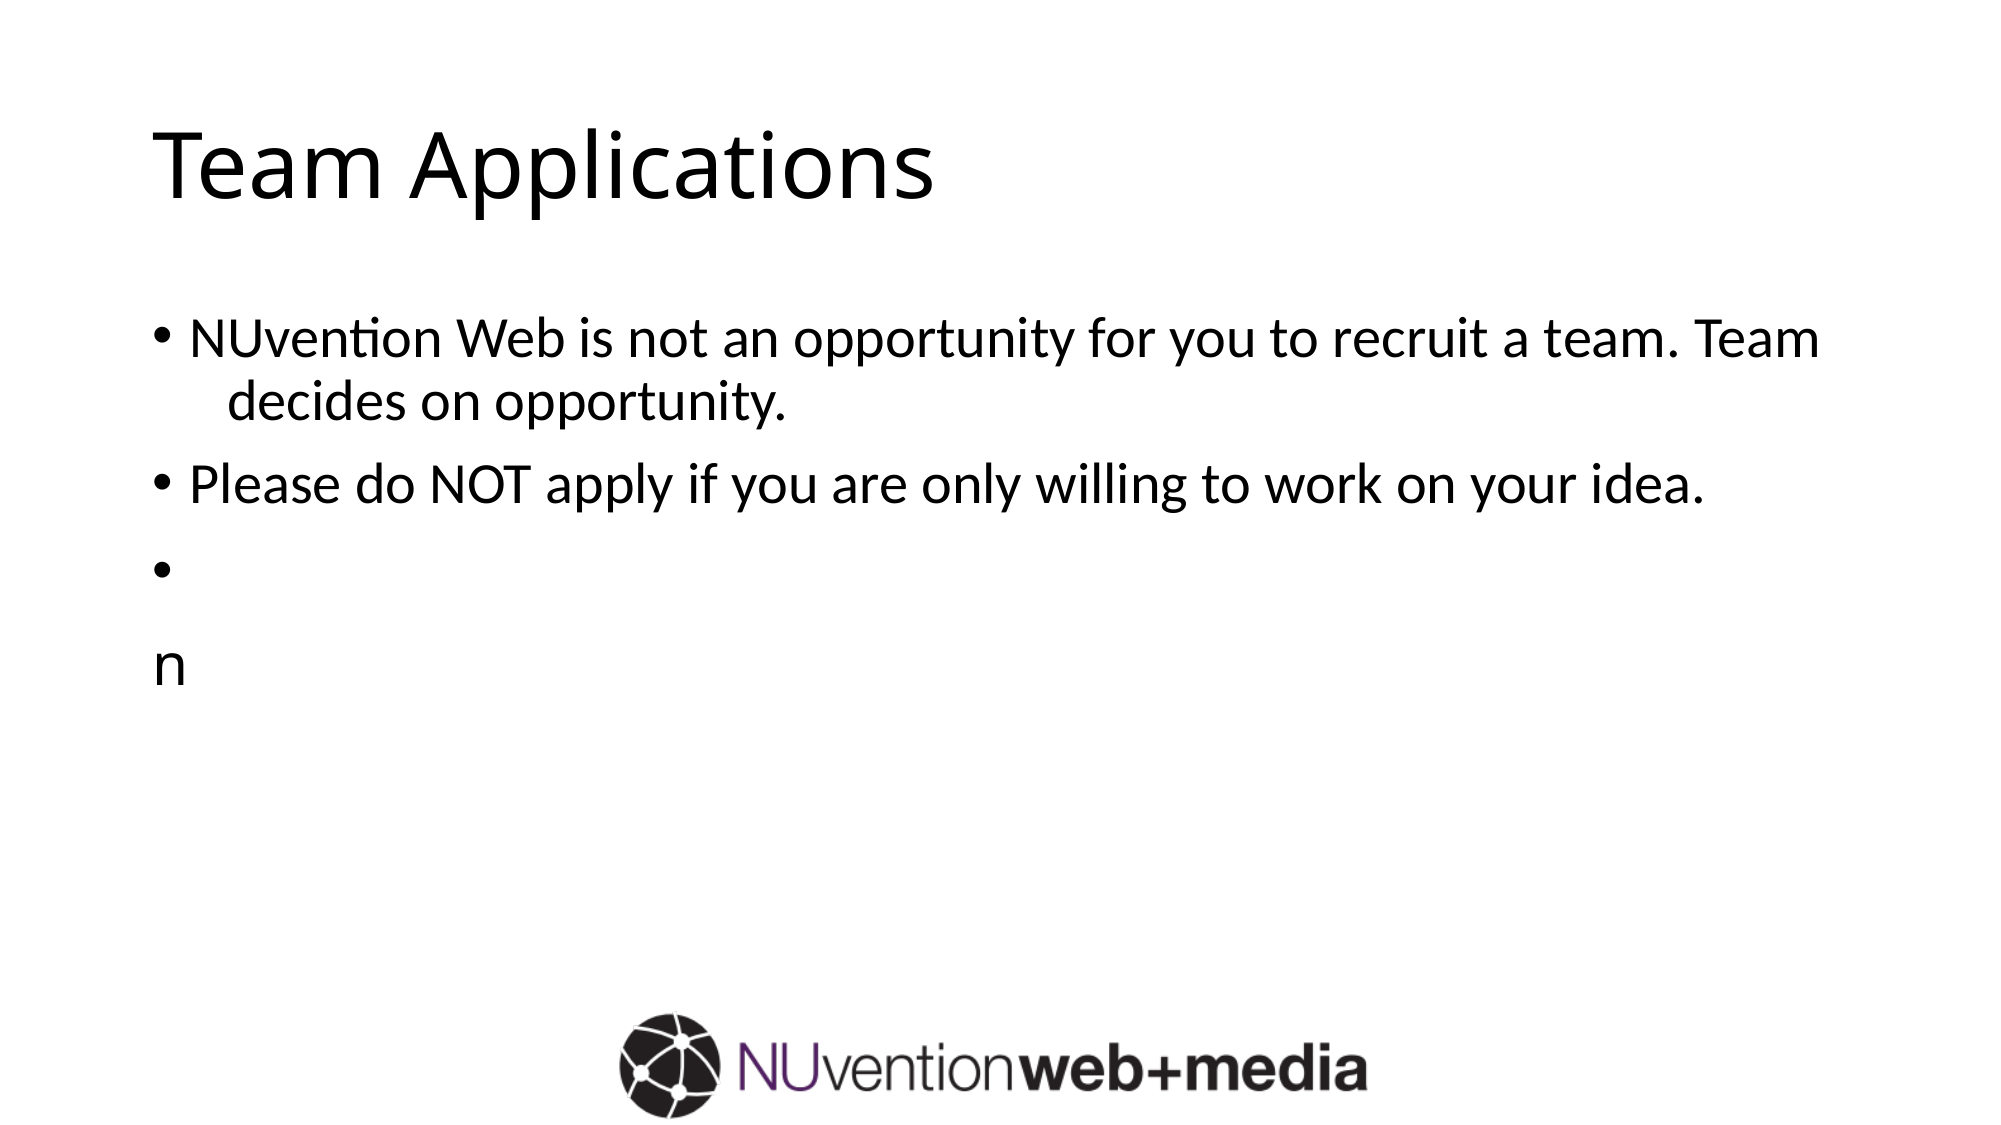

# Team Applications
NUvention Web is not an opportunity for you to recruit a team. Team decides on opportunity.
Please do NOT apply if you are only willing to work on your idea.